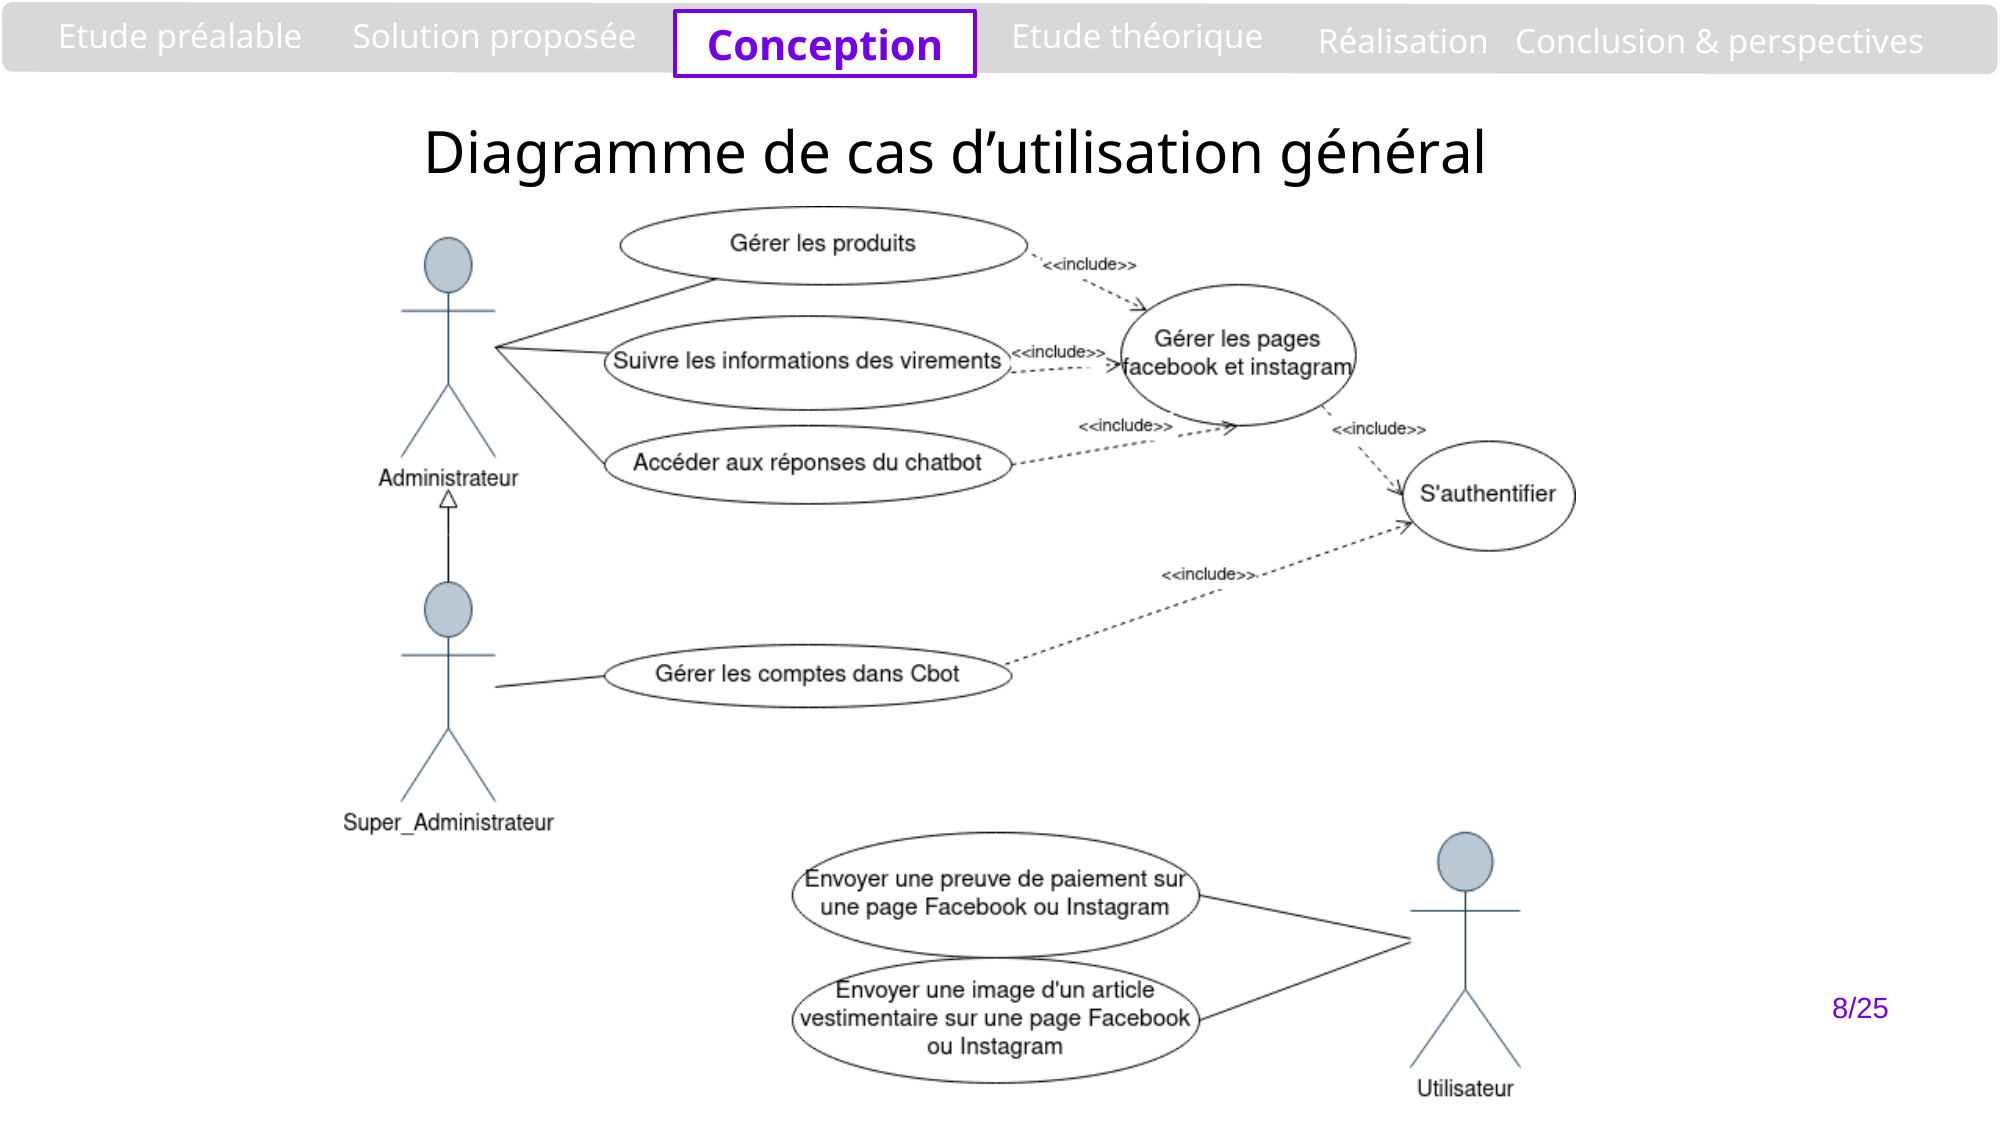

Etude préalable
Solution proposée
Etude théorique
Réalisation
Conclusion & perspectives
Conception
Diagramme de cas d’utilisation général